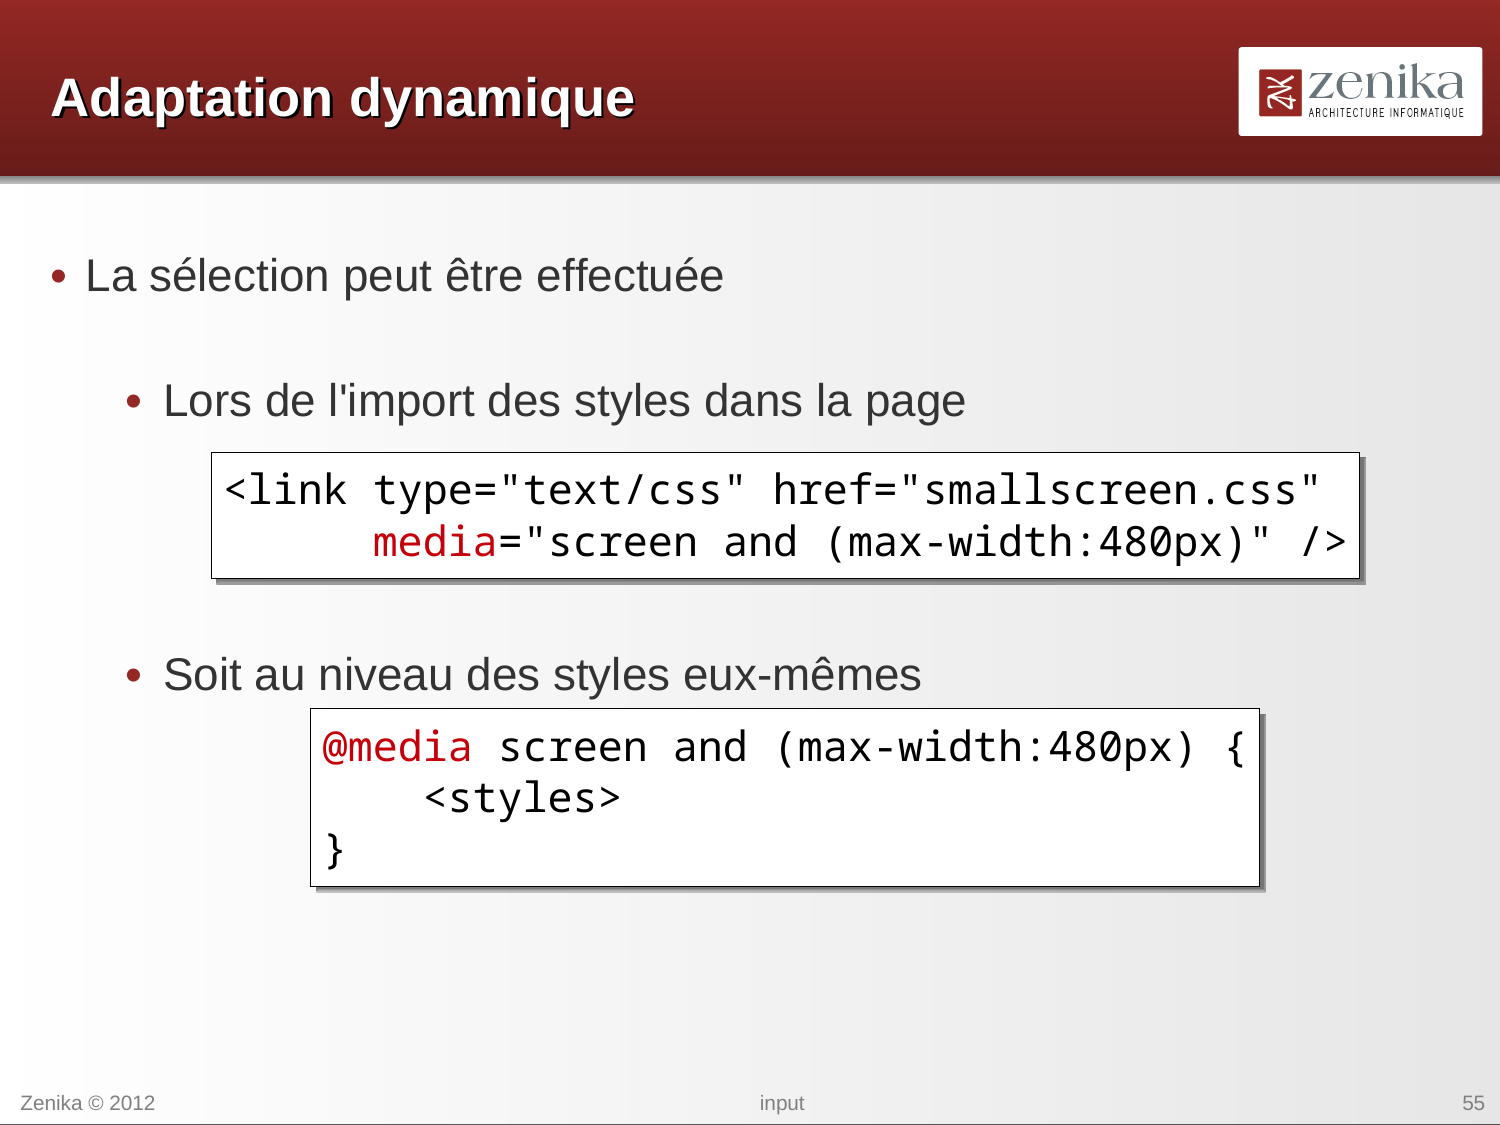

# Adaptation dynamique
La sélection peut être effectuée
Lors de l'import des styles dans la page
Soit au niveau des styles eux-mêmes
<link type="text/css" href="smallscreen.css"
 media="screen and (max-width:480px)" />
@media screen and (max-width:480px) {
 <styles>
}